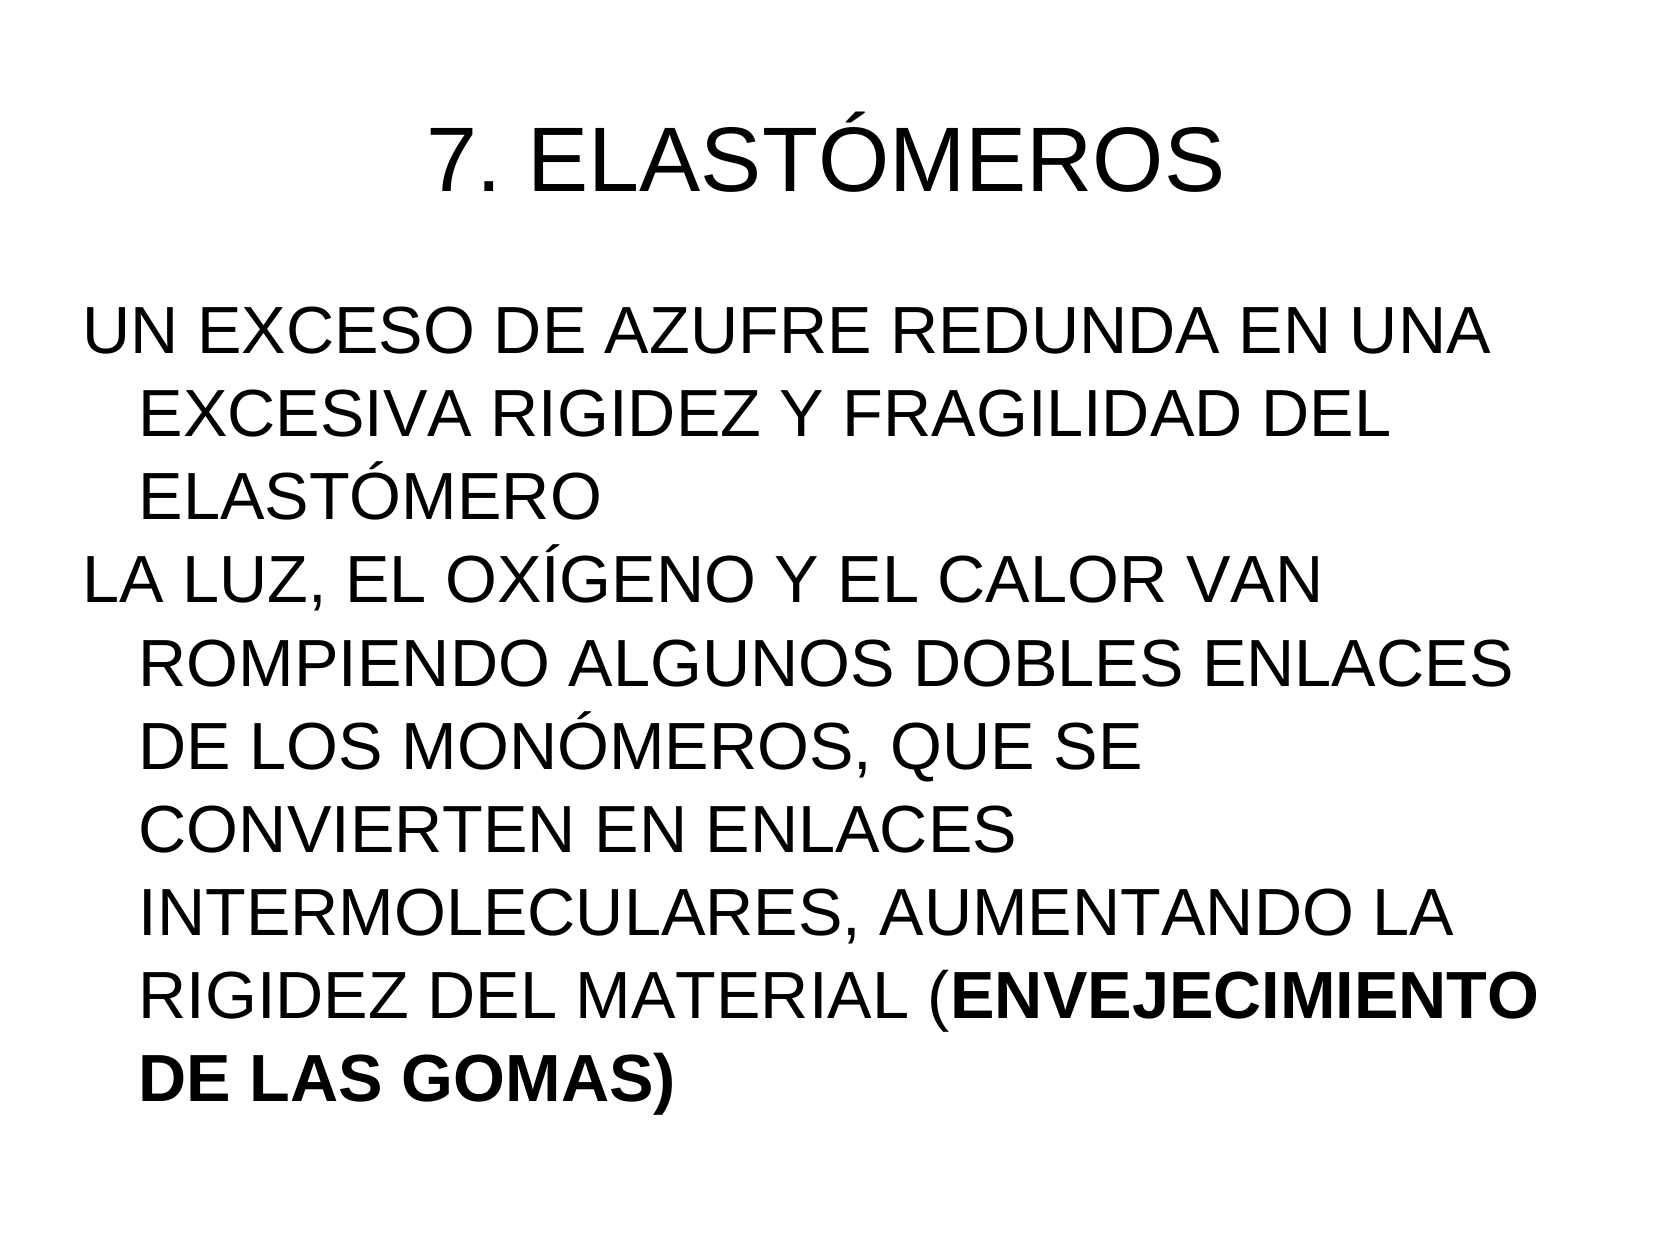

# 7. ELASTÓMEROS
UN EXCESO DE AZUFRE REDUNDA EN UNA EXCESIVA RIGIDEZ Y FRAGILIDAD DEL ELASTÓMERO
LA LUZ, EL OXÍGENO Y EL CALOR VAN ROMPIENDO ALGUNOS DOBLES ENLACES DE LOS MONÓMEROS, QUE SE CONVIERTEN EN ENLACES INTERMOLECULARES, AUMENTANDO LA RIGIDEZ DEL MATERIAL (ENVEJECIMIENTO DE LAS GOMAS)